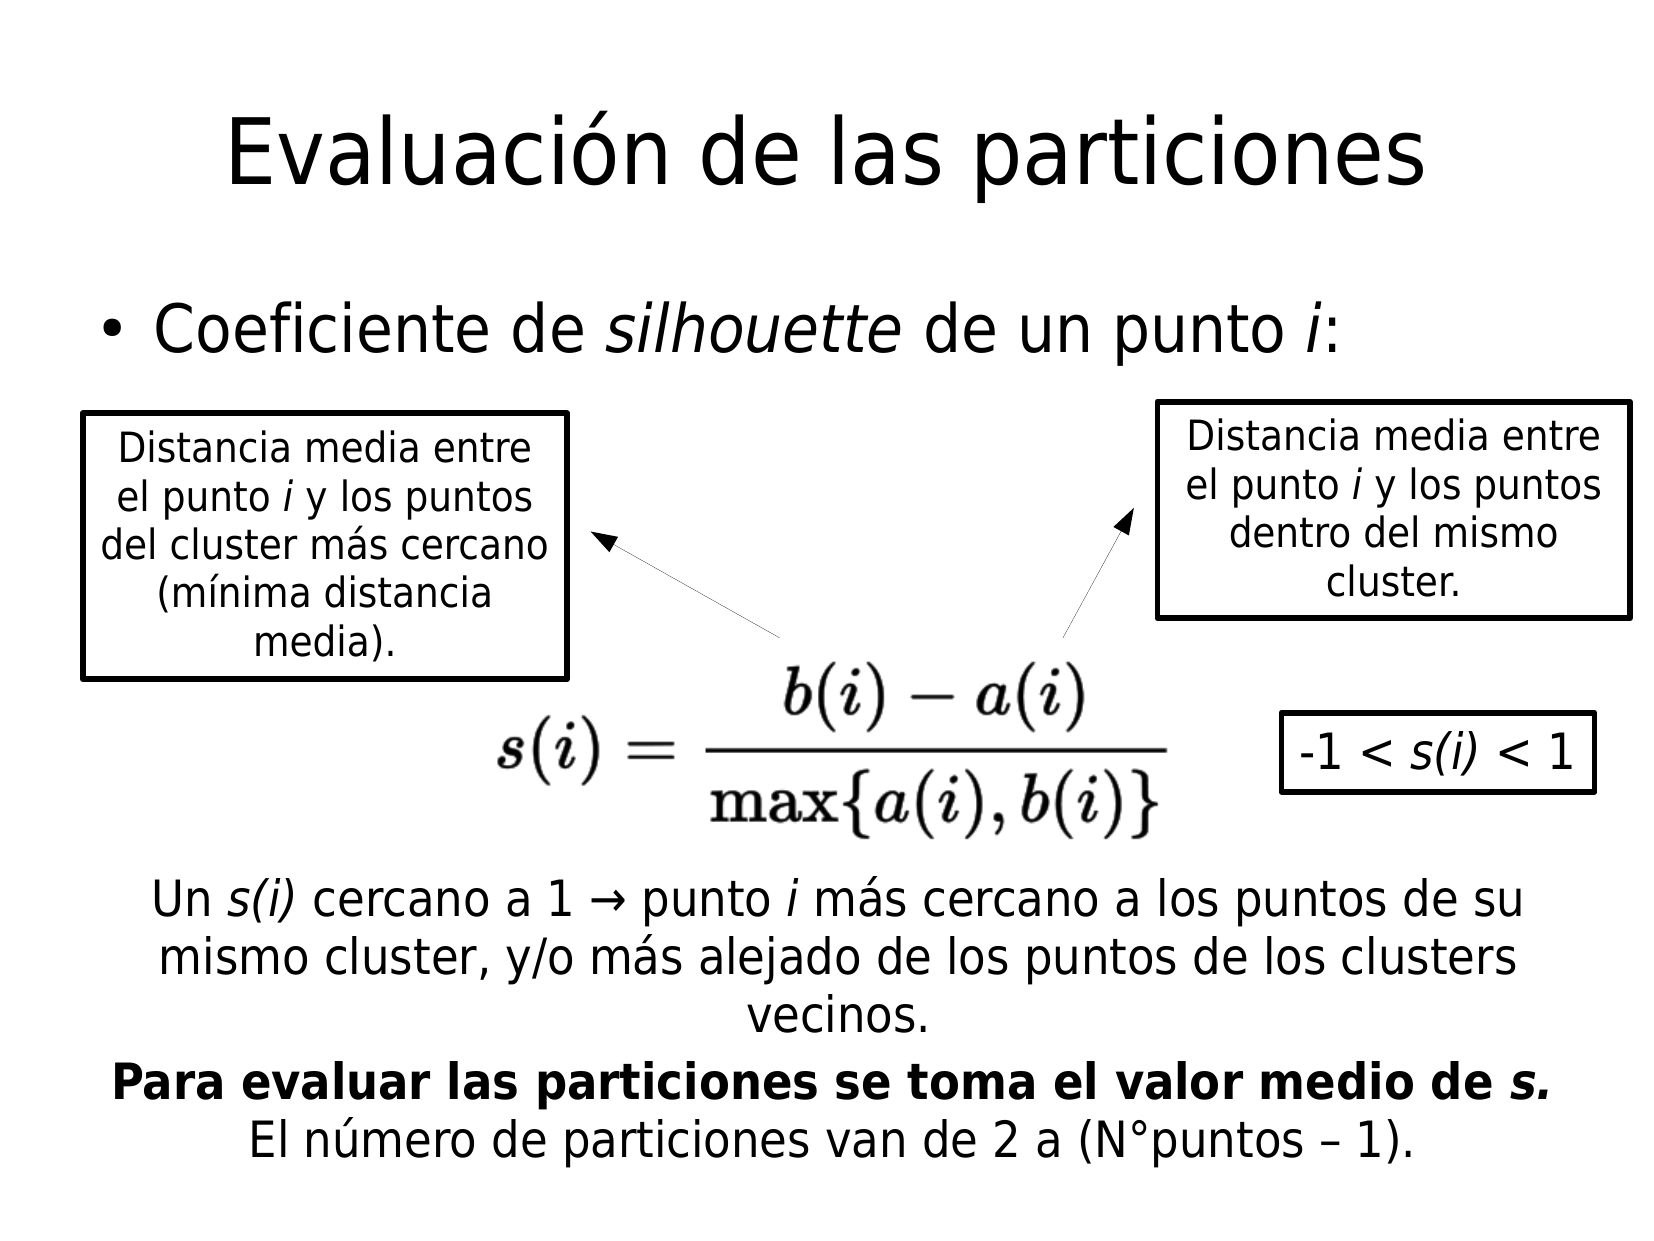

# Evaluación de las particiones
Coeficiente de silhouette de un punto i:
Distancia media entre el punto i y los puntos dentro del mismo cluster.
Distancia media entre el punto i y los puntos del cluster más cercano (mínima distancia media).
-1 < s(i) < 1
Un s(i) cercano a 1 → punto i más cercano a los puntos de su mismo cluster, y/o más alejado de los puntos de los clusters vecinos.
Para evaluar las particiones se toma el valor medio de s.
El número de particiones van de 2 a (N°puntos – 1).